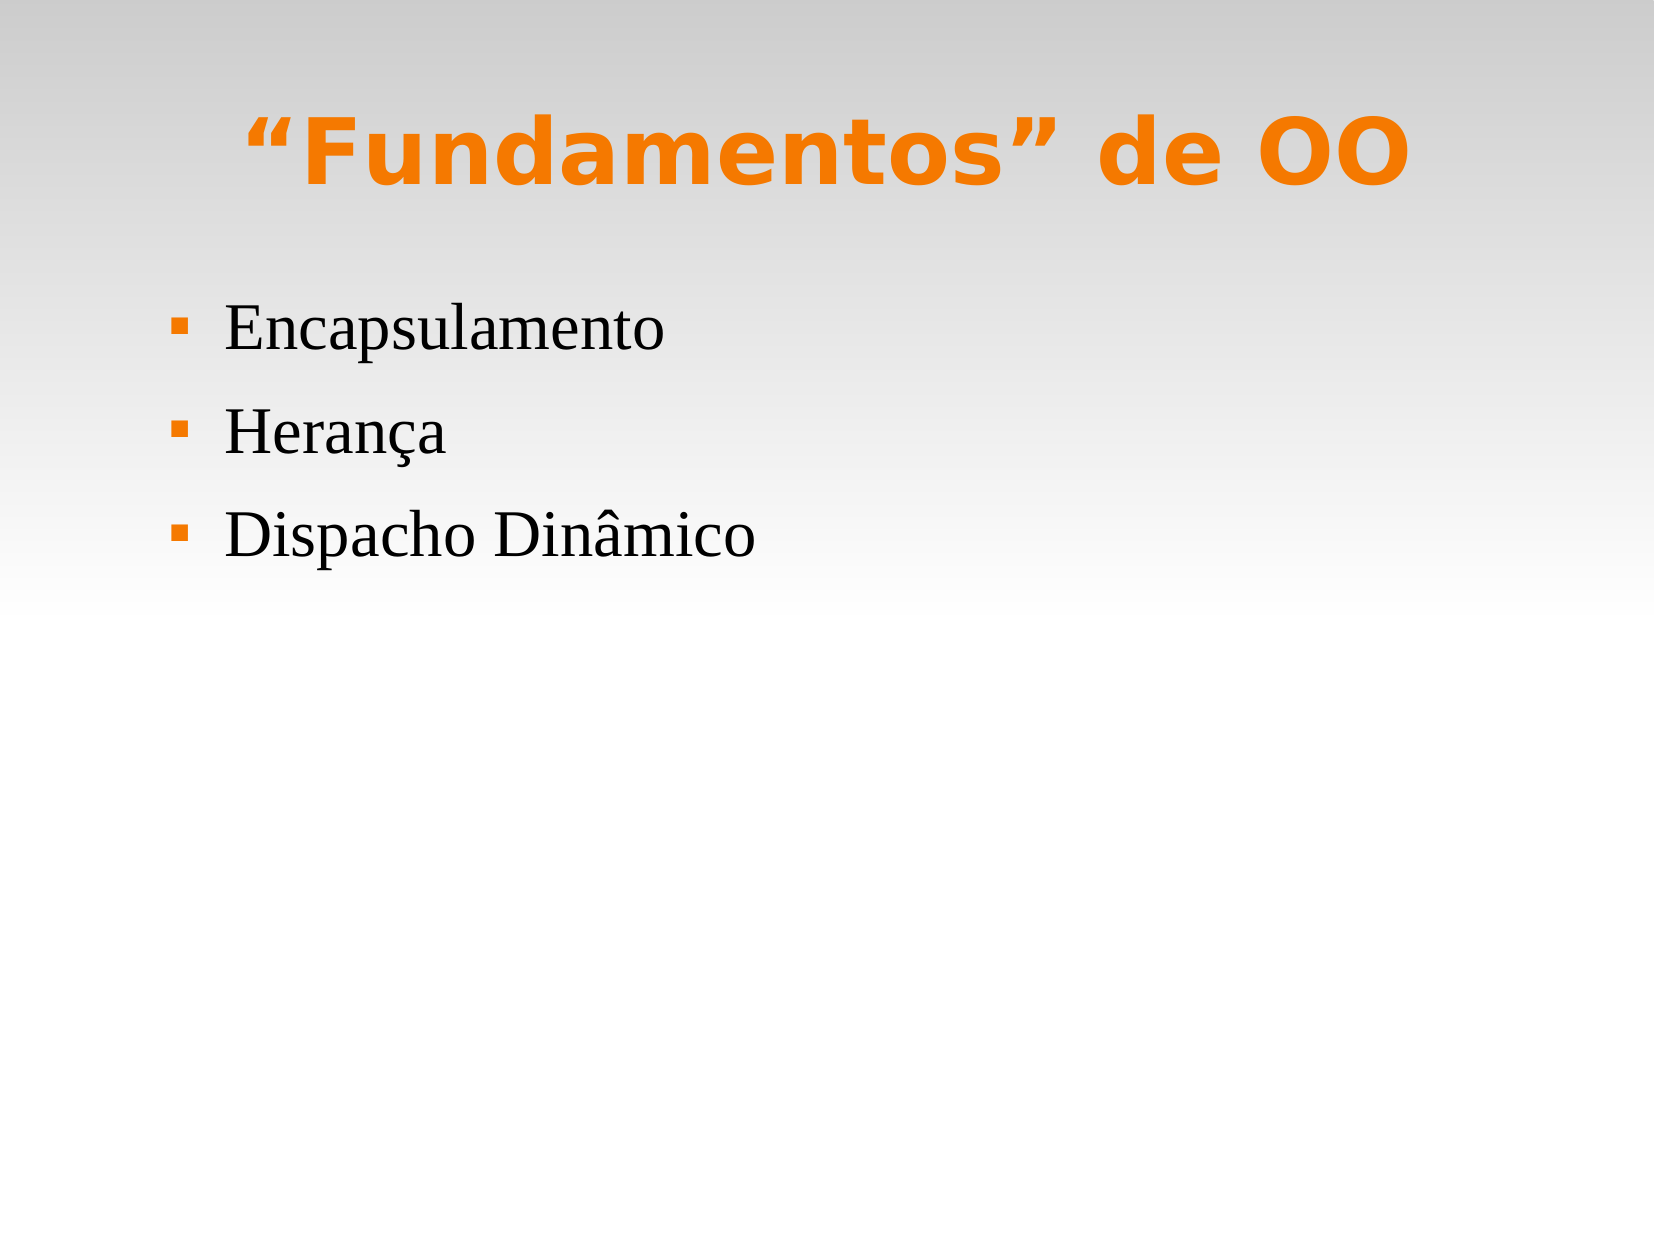

# “Fundamentos” de OO
Encapsulamento
Herança
Dispacho Dinâmico